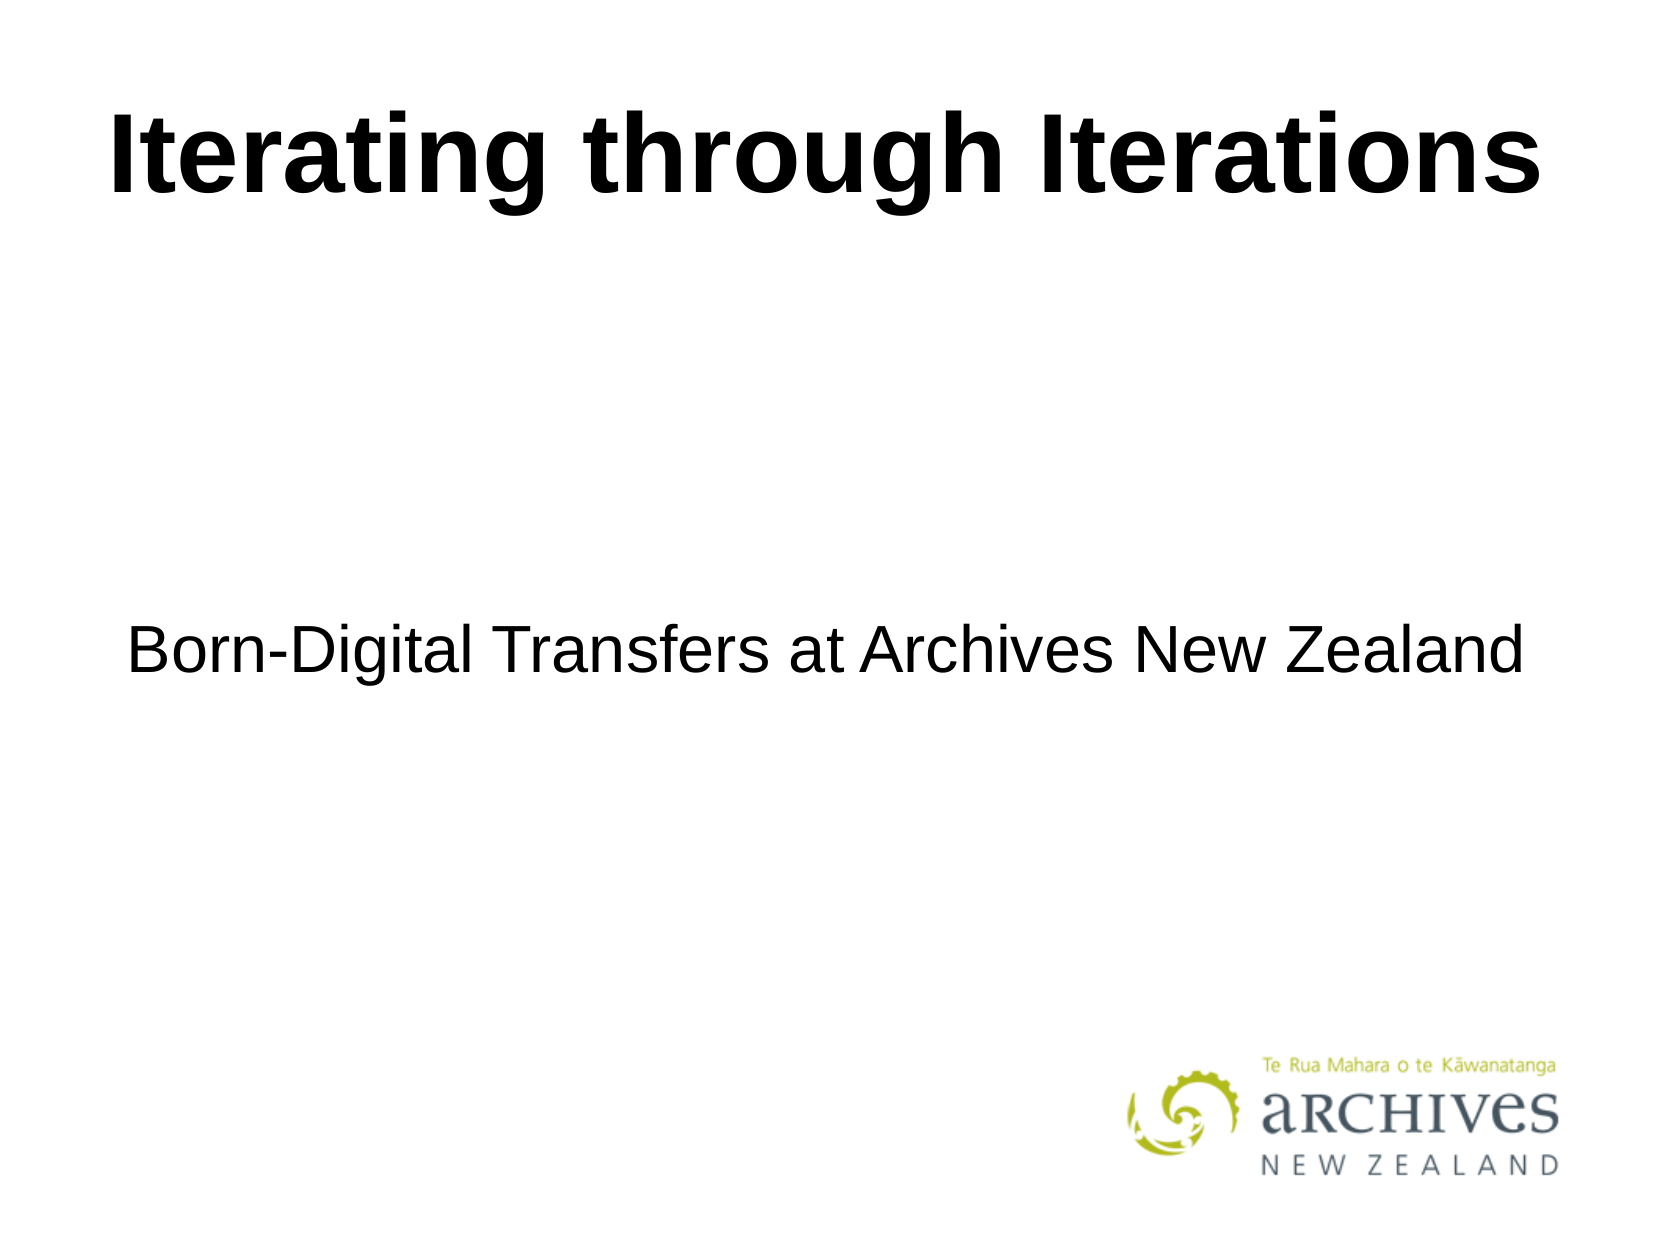

# Iterating through Iterations
Born-Digital Transfers at Archives New Zealand